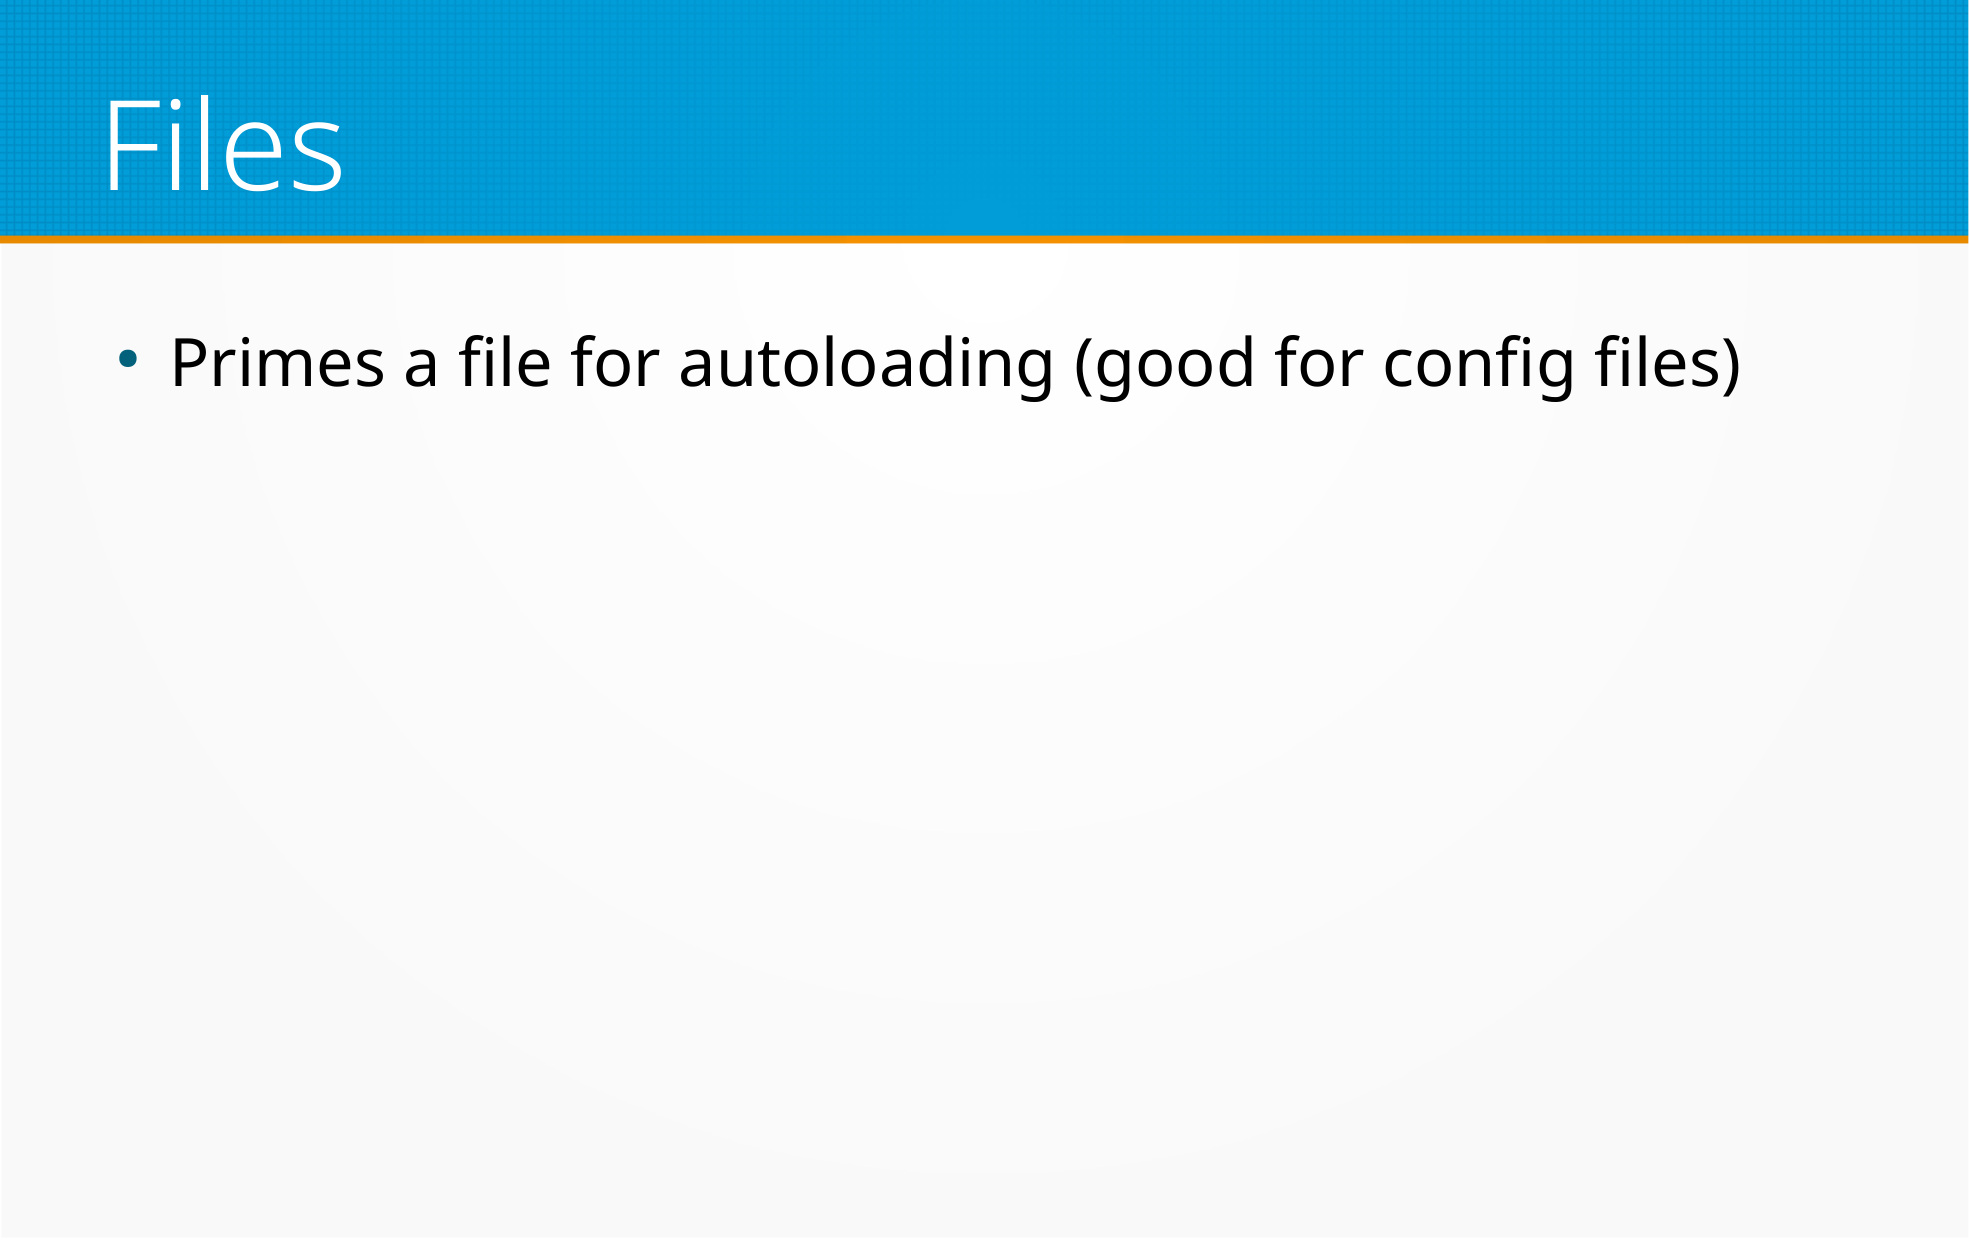

# Files
Primes a file for autoloading (good for config files)